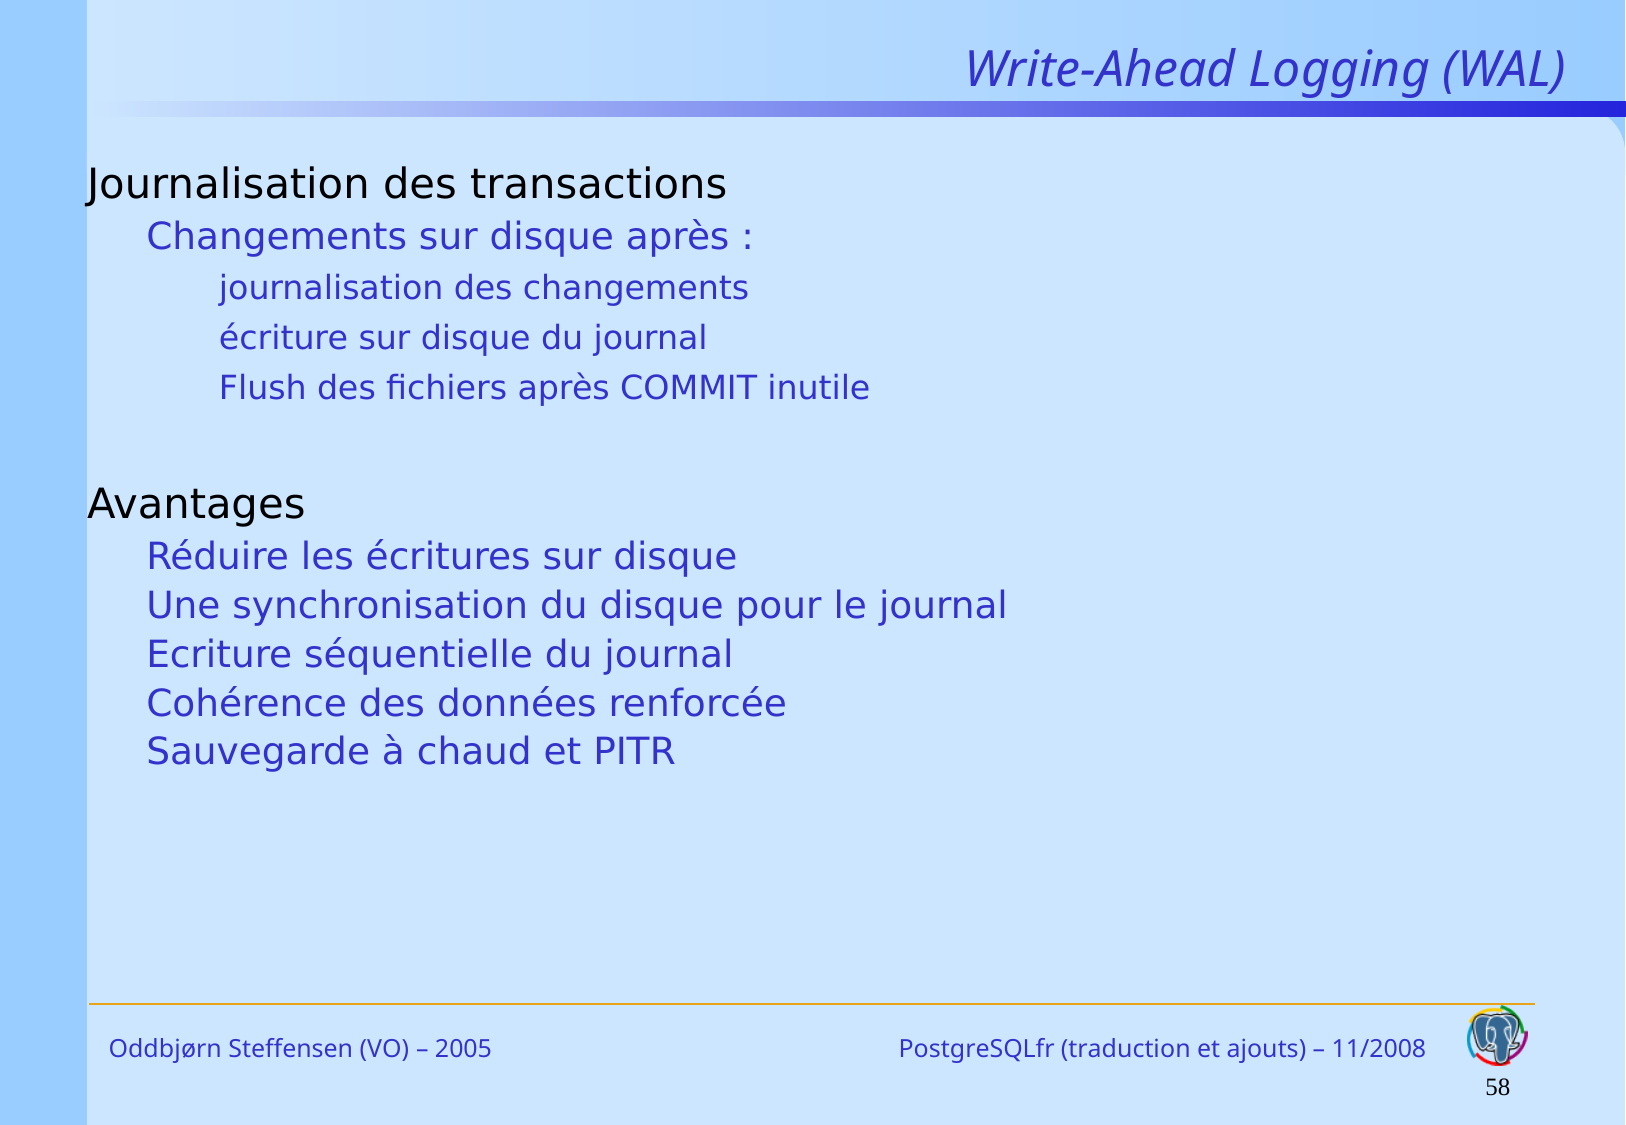

# Write-Ahead Logging (WAL)
Journalisation des transactions
Changements sur disque après :
journalisation des changements
écriture sur disque du journal
Flush des fichiers après COMMIT inutile
Avantages
Réduire les écritures sur disque
Une synchronisation du disque pour le journal
Ecriture séquentielle du journal
Cohérence des données renforcée
Sauvegarde à chaud et PITR